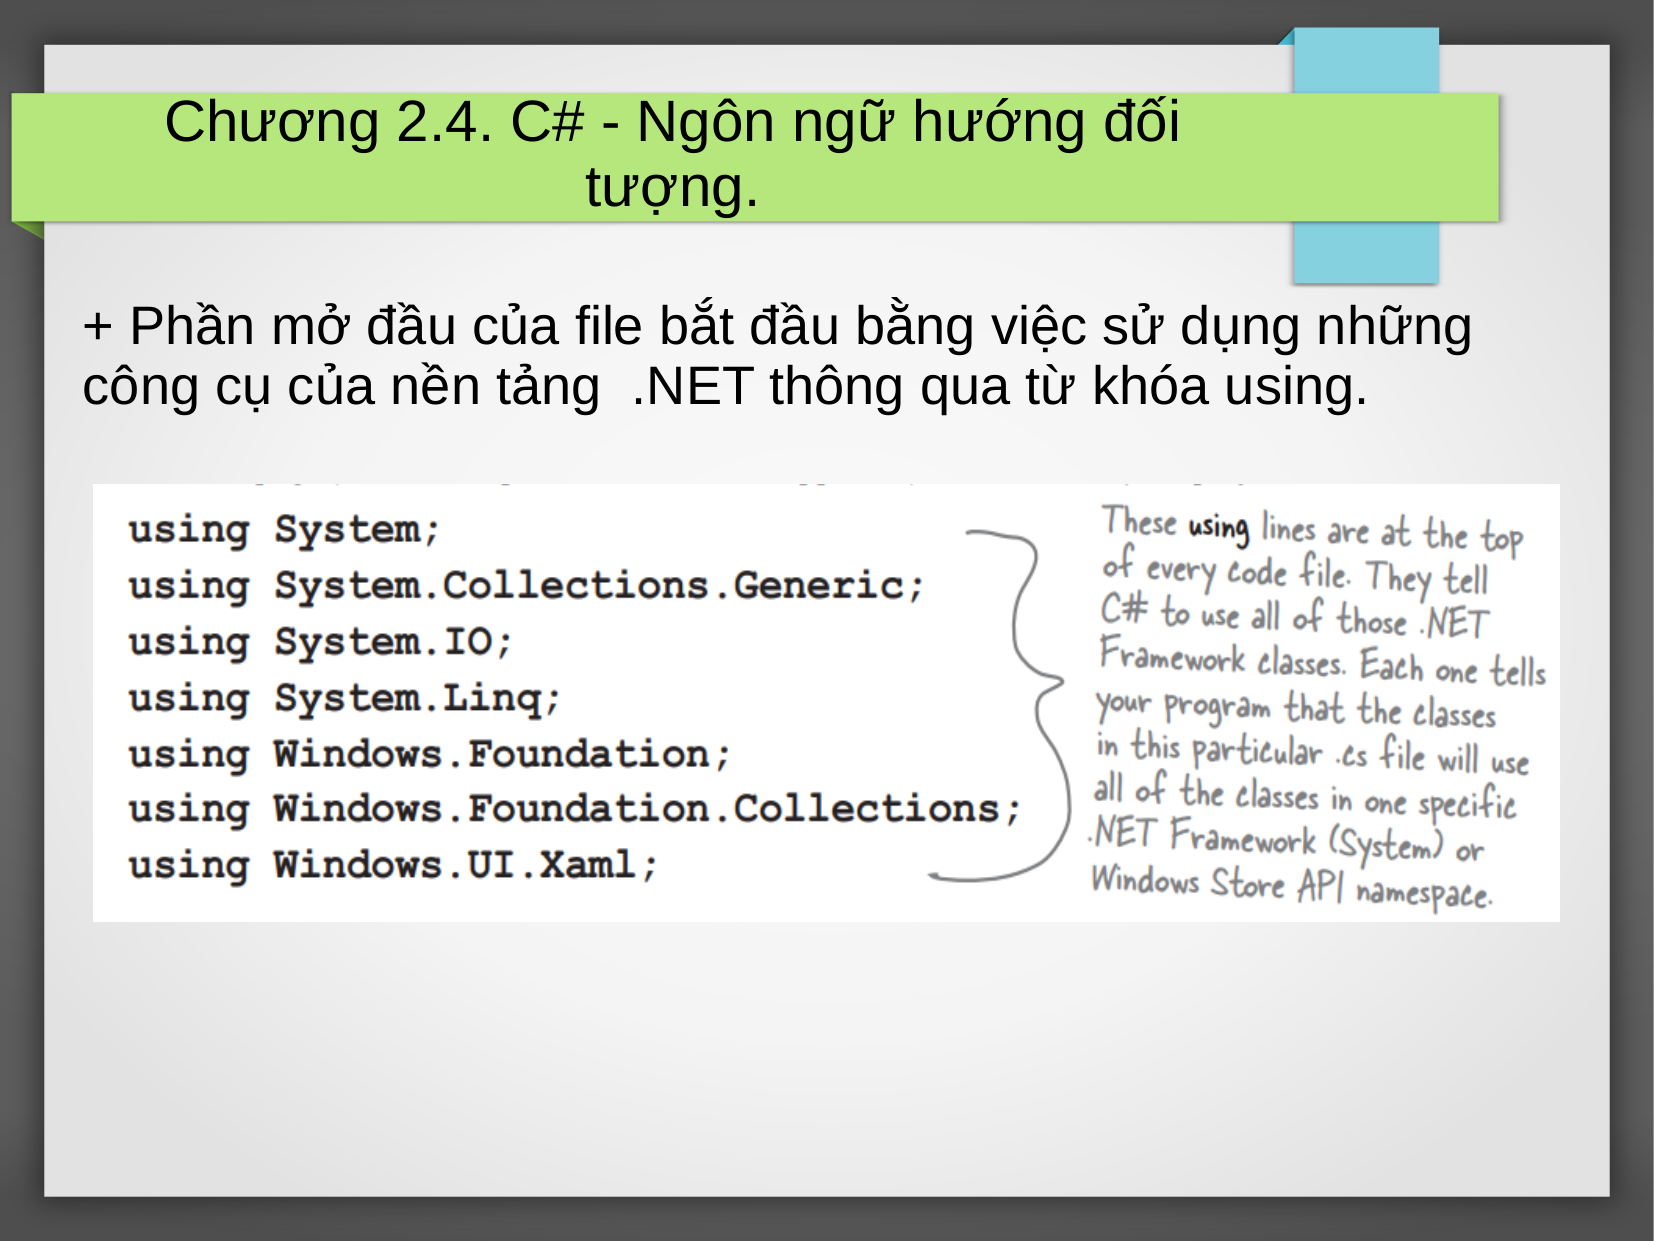

# Chương 2.4. C# - Ngôn ngữ hướng đối tượng.
+ Phần mở đầu của file bắt đầu bằng việc sử dụng những công cụ của nền tảng .NET thông qua từ khóa using.